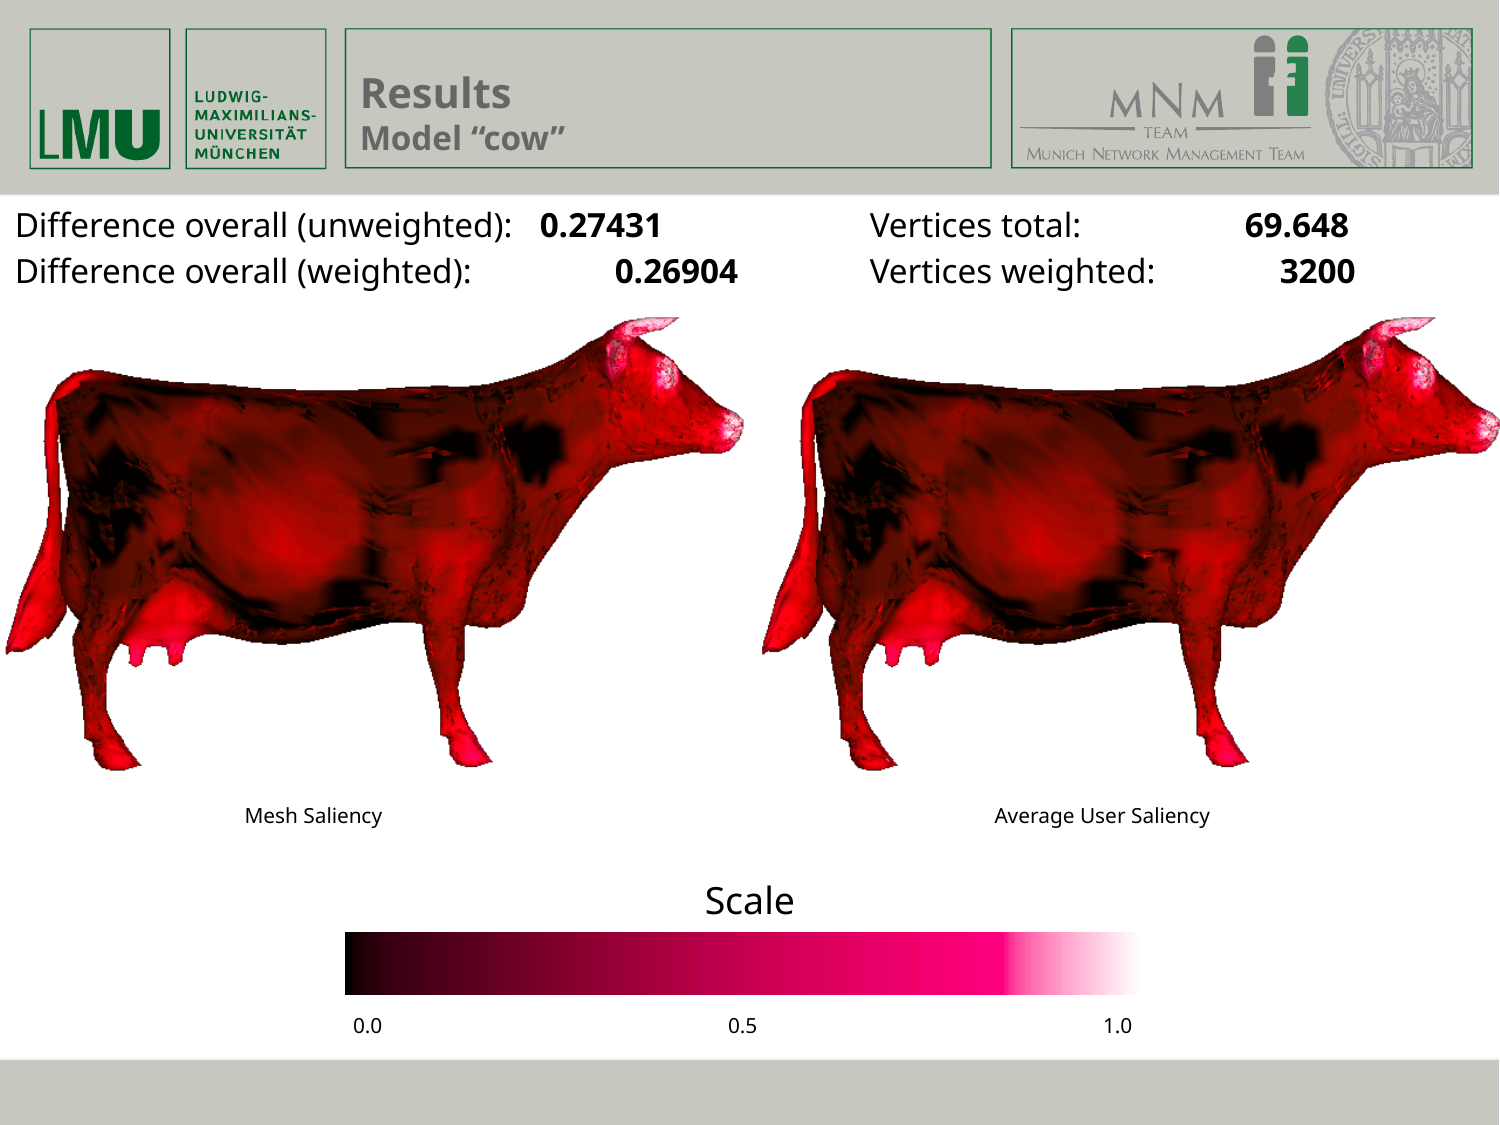

Results
Model “cow”
Difference overall (unweighted):	0.27431
Difference overall (weighted):		0.26904
Vertices total:			69.648
Vertices weighted:		 3200
Mesh Saliency									Average User Saliency
Scale
0.0					0.5					1.0